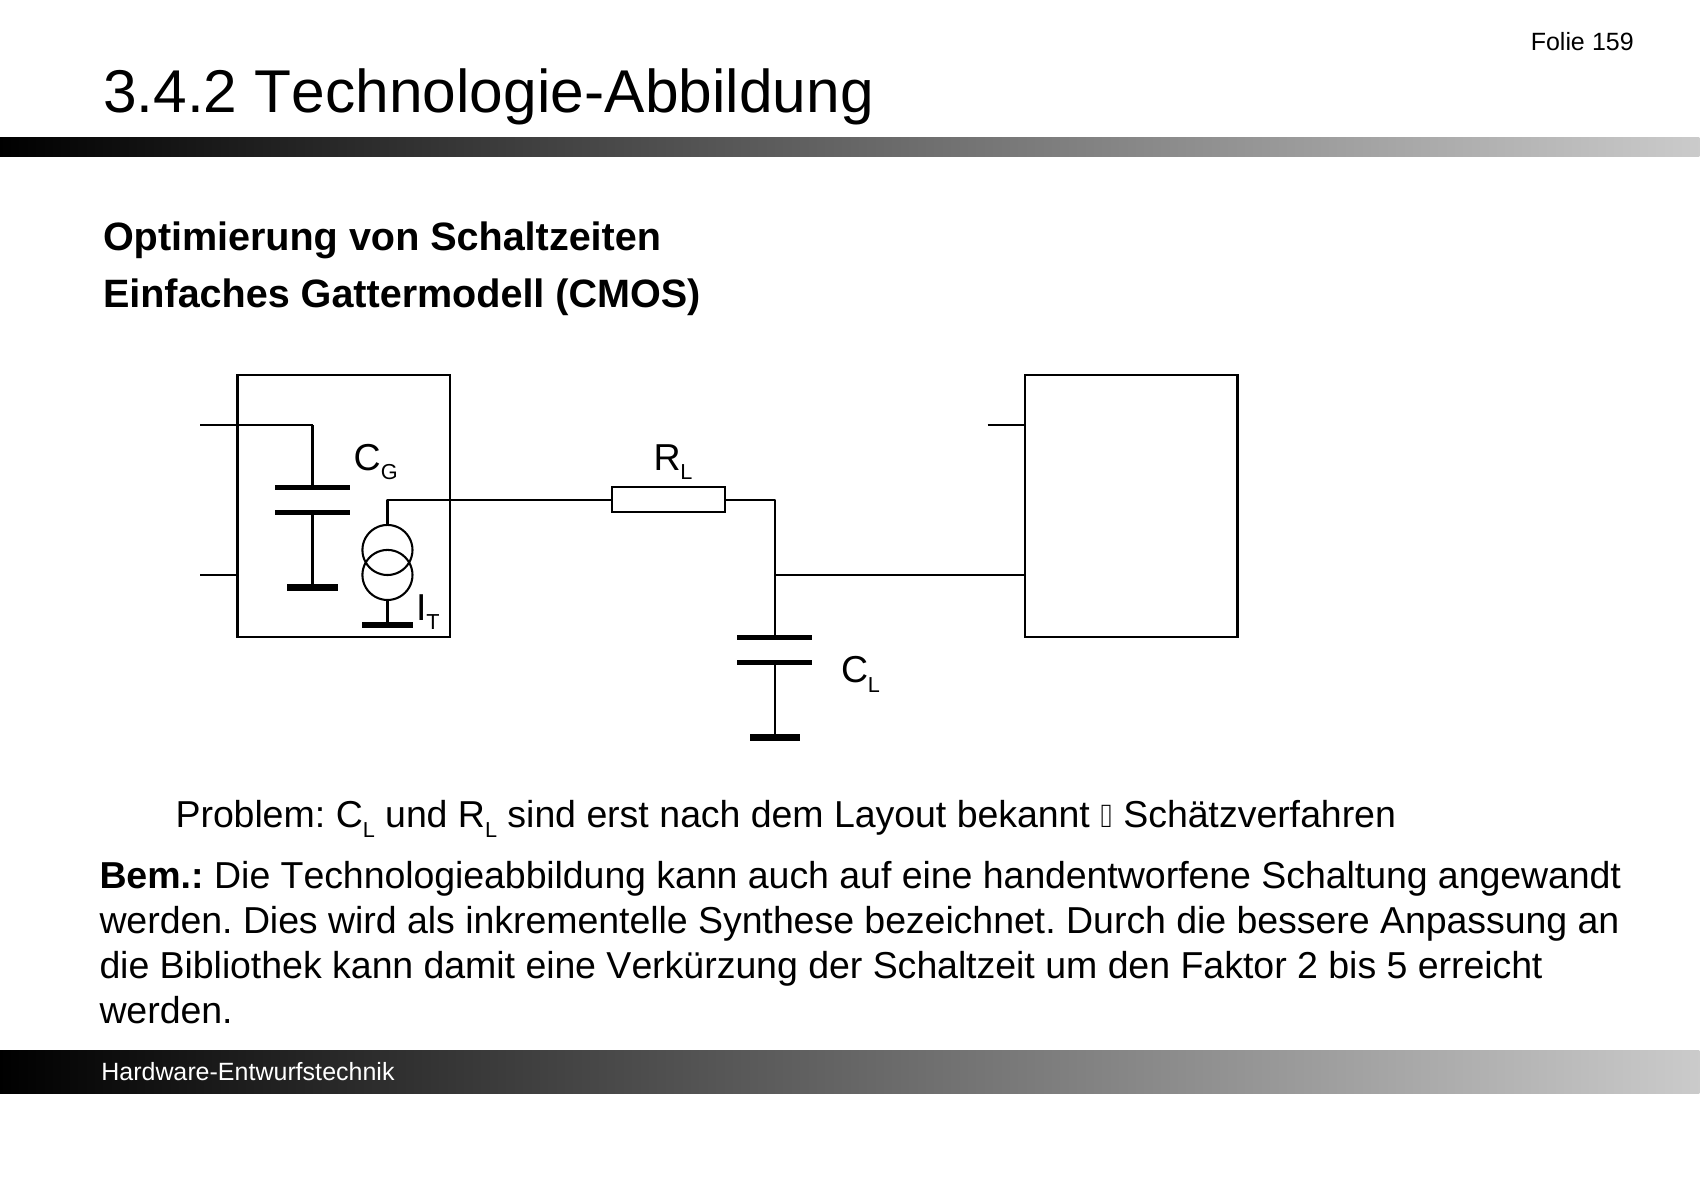

# 3.4.2 Technologie-Abbildung
Optimierung von Schaltzeiten
Einfaches Gattermodell (CMOS)
CG
RL
IT
CL
Problem: CL und RL sind erst nach dem Layout bekannt  Schätzverfahren
Bem.: Die Technologieabbildung kann auch auf eine handentworfene Schaltung angewandt werden. Dies wird als inkrementelle Synthese bezeichnet. Durch die bessere Anpassung an die Bibliothek kann damit eine Verkürzung der Schaltzeit um den Faktor 2 bis 5 erreicht werden.